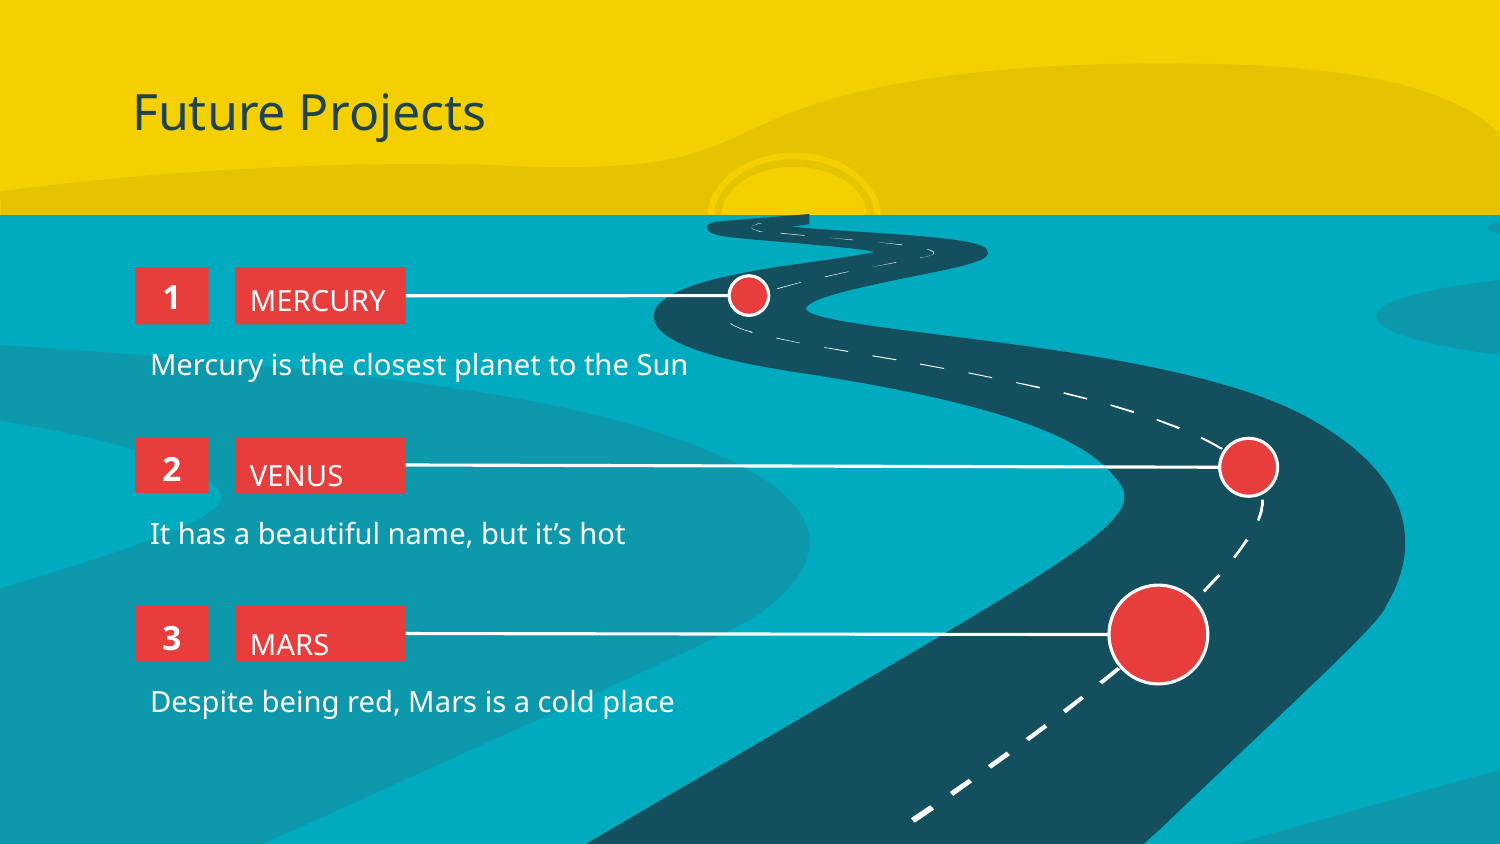

# Future Projects
1
MERCURY
Mercury is the closest planet to the Sun
2
VENUS
It has a beautiful name, but it’s hot
3
MARS
Despite being red, Mars is a cold place